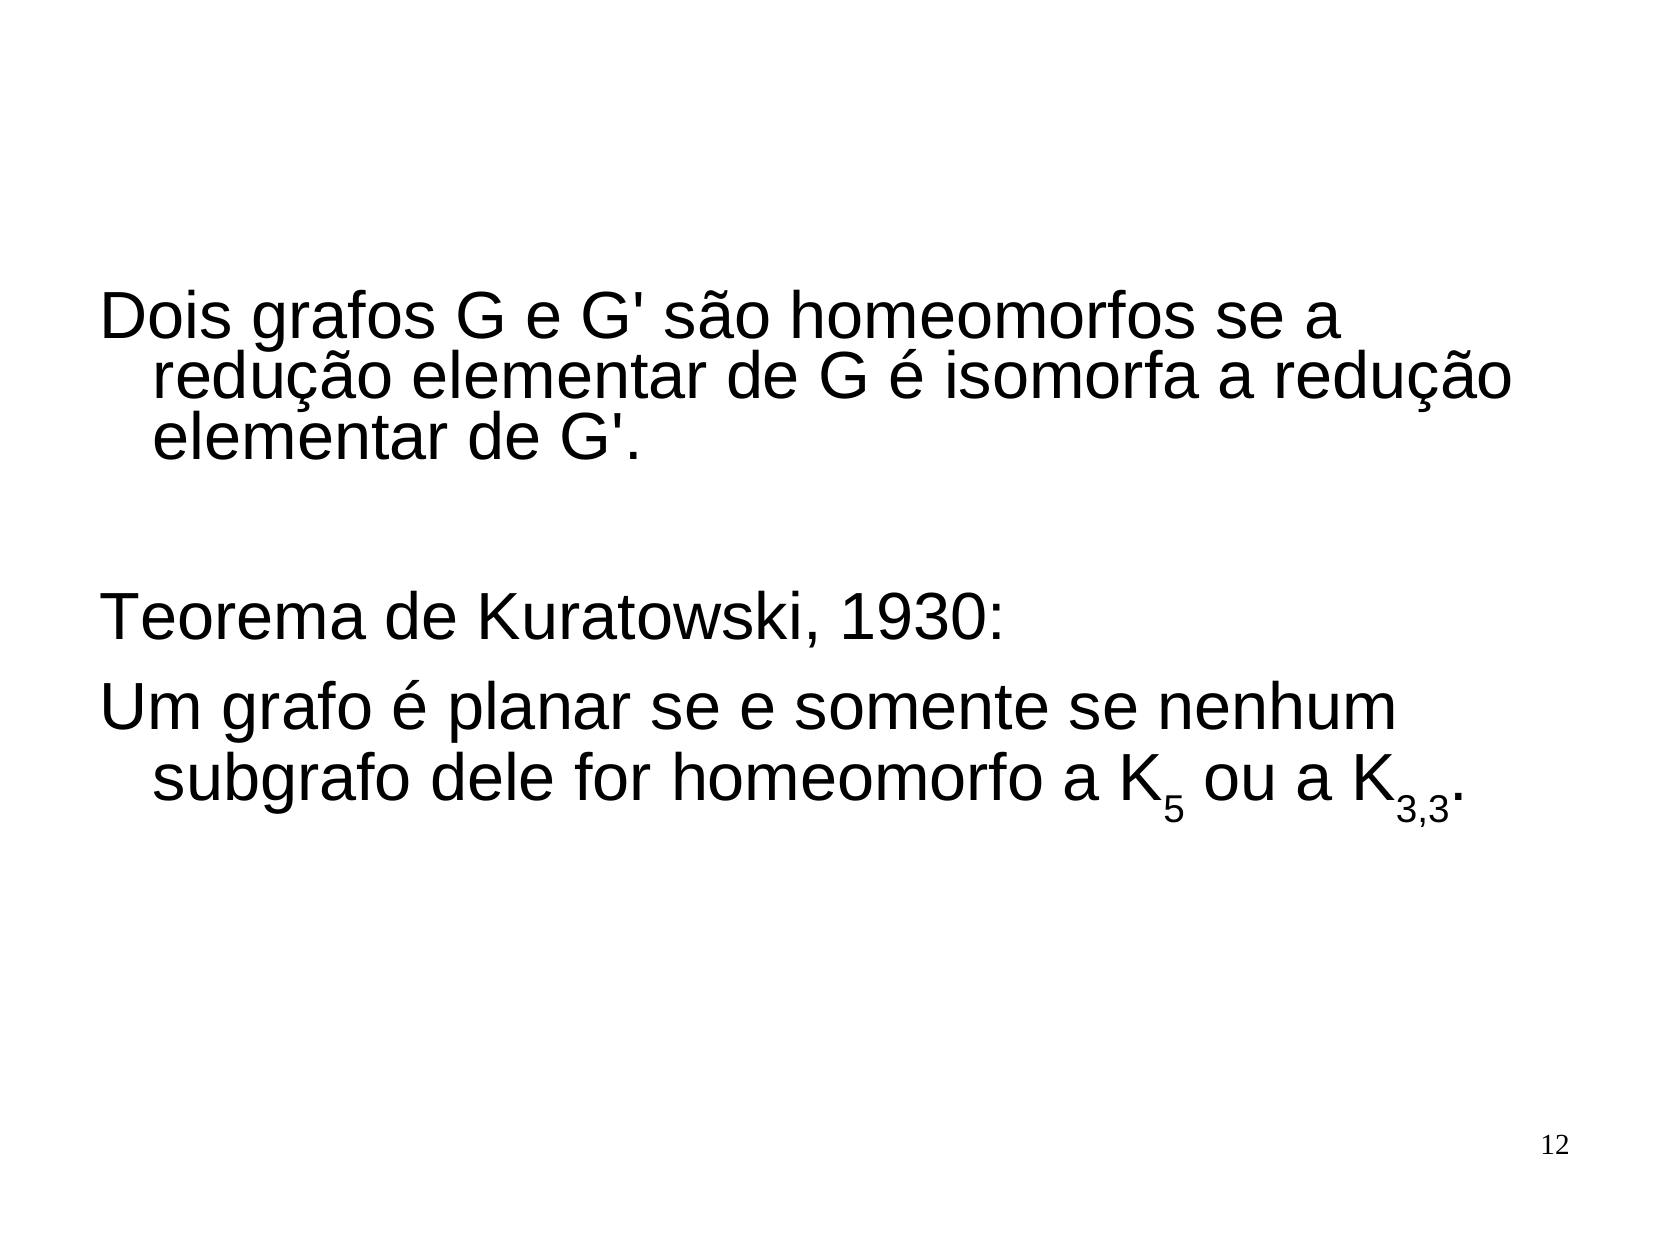

#
Dois grafos G e G' são homeomorfos se a redução elementar de G é isomorfa a redução elementar de G'.
Teorema de Kuratowski, 1930:
Um grafo é planar se e somente se nenhum subgrafo dele for homeomorfo a K5 ou a K3,3.
12